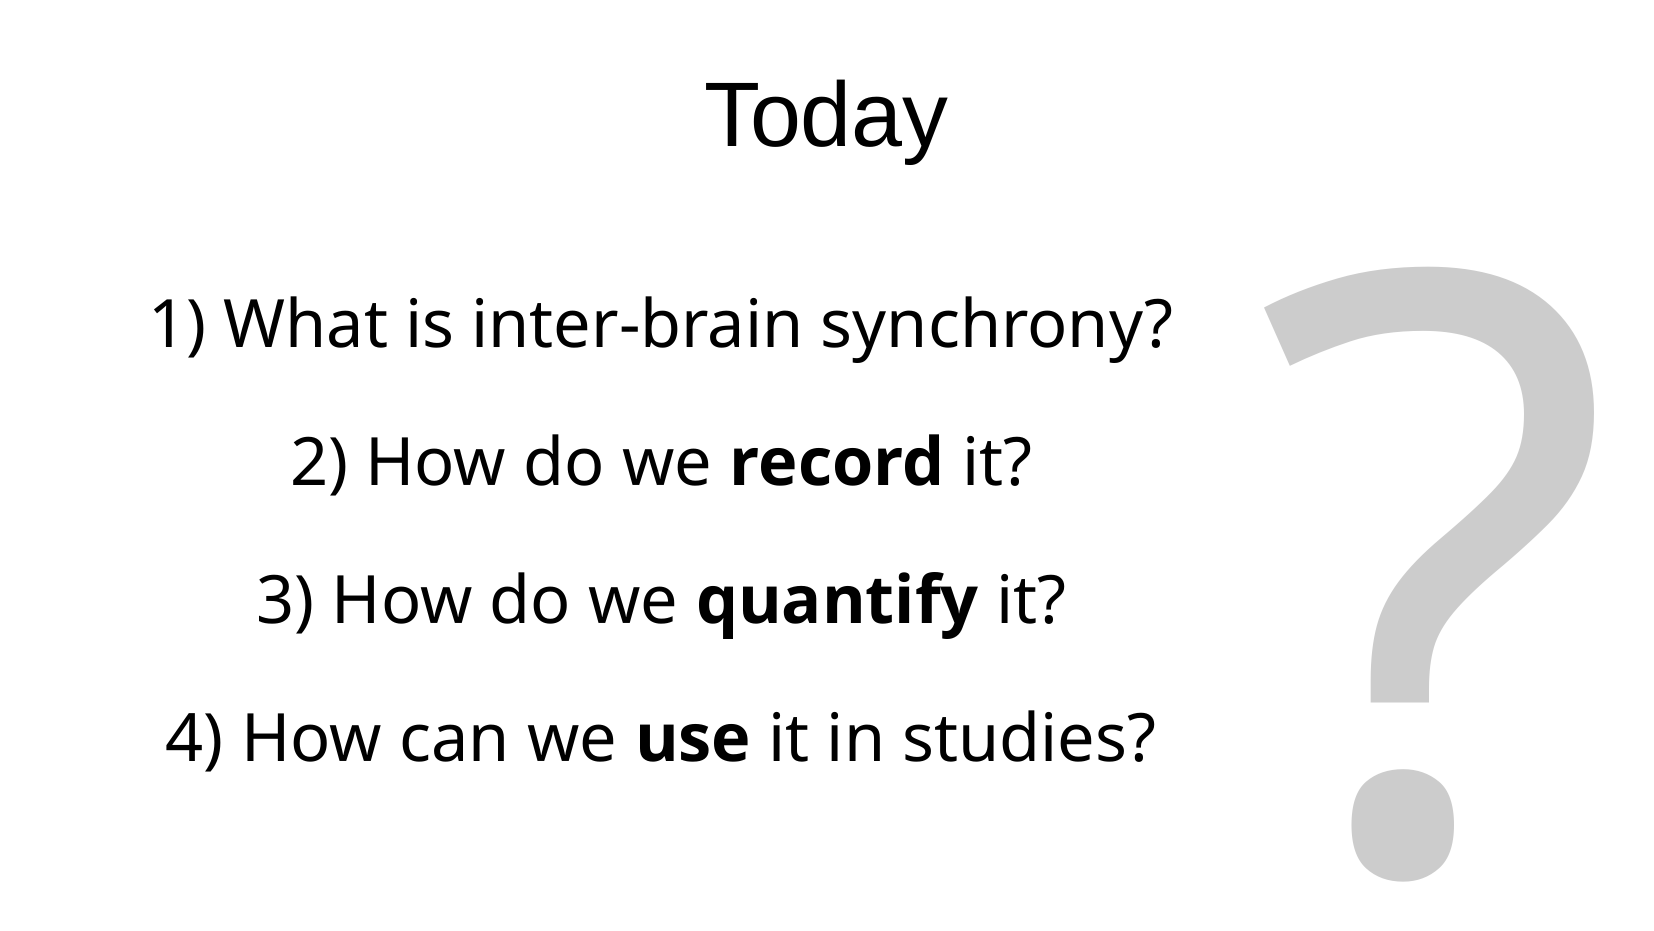

?
# Today
 What is inter-brain synchrony?
 How do we record it?
 How do we quantify it?
 How can we use it in studies?